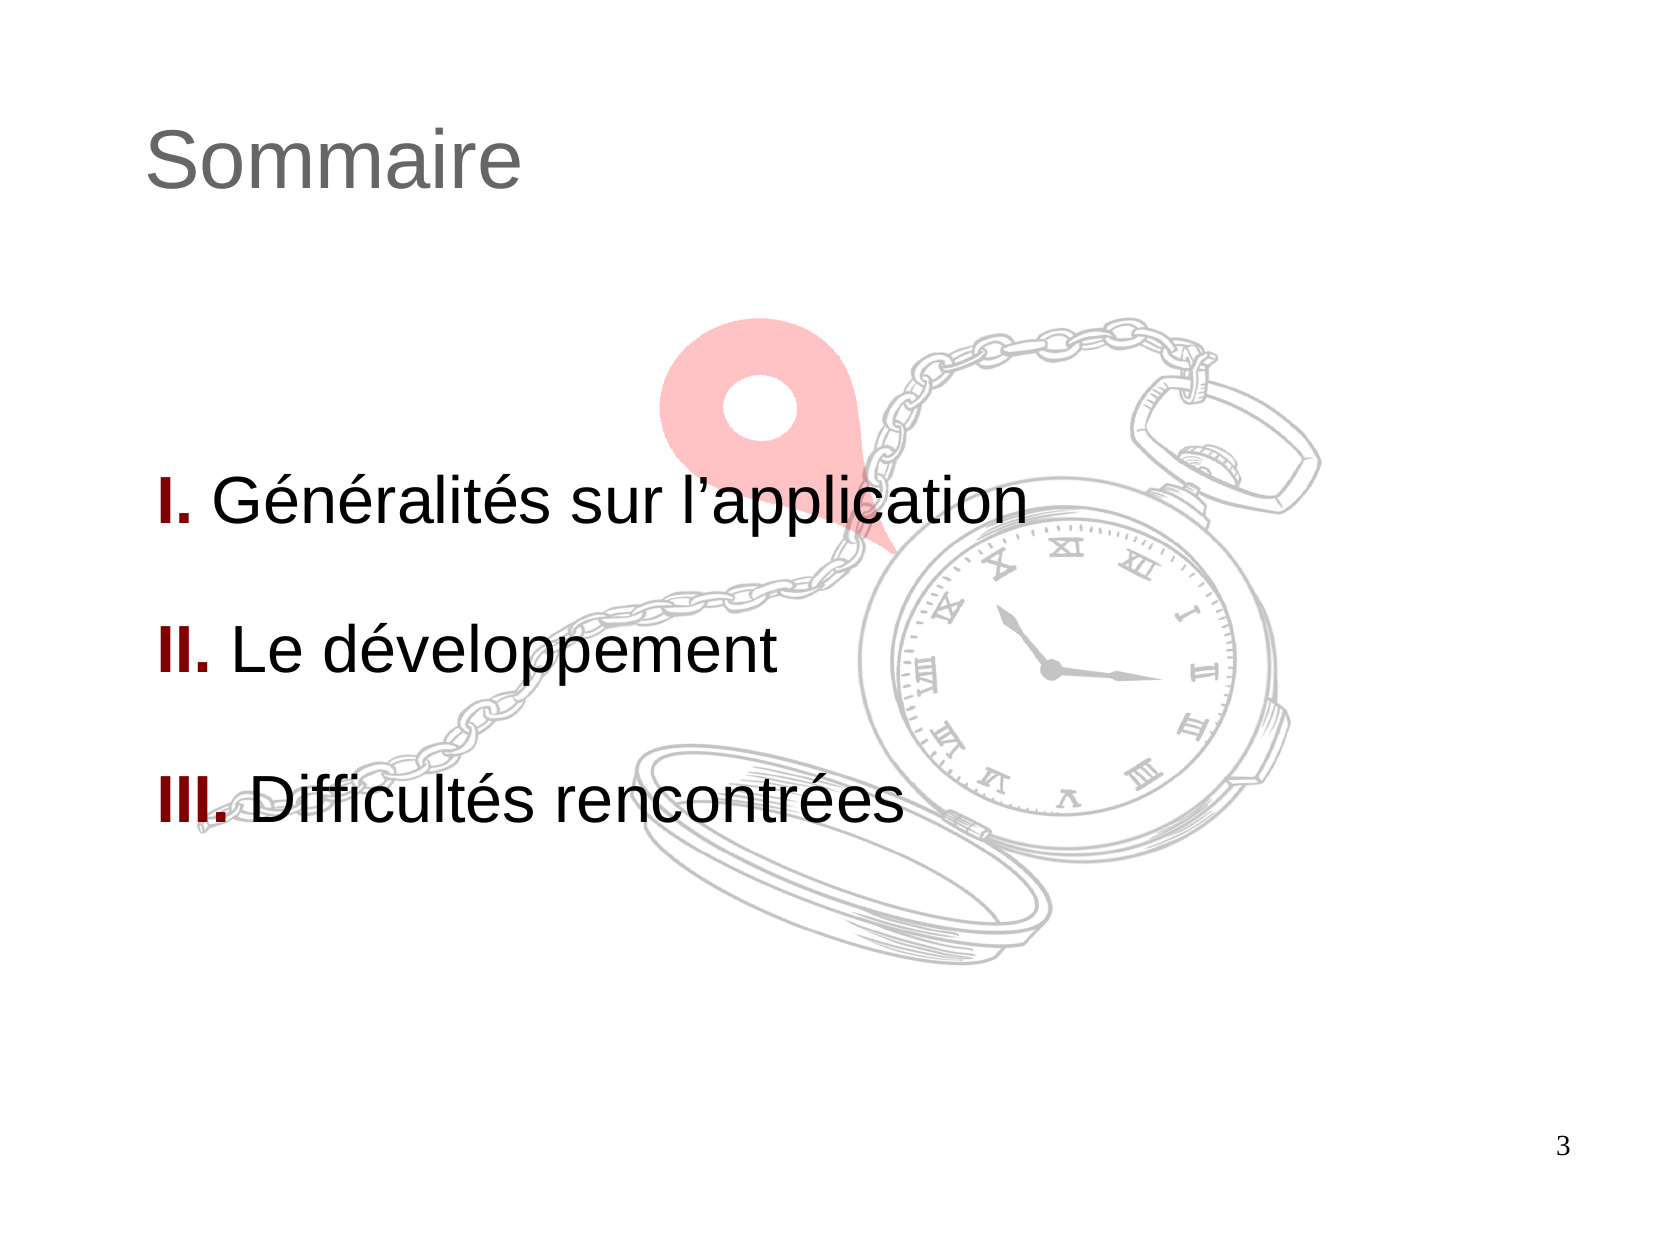

Sommaire
# I. Généralités sur l’application
	II. Le développement
	III. Difficultés rencontrées
3